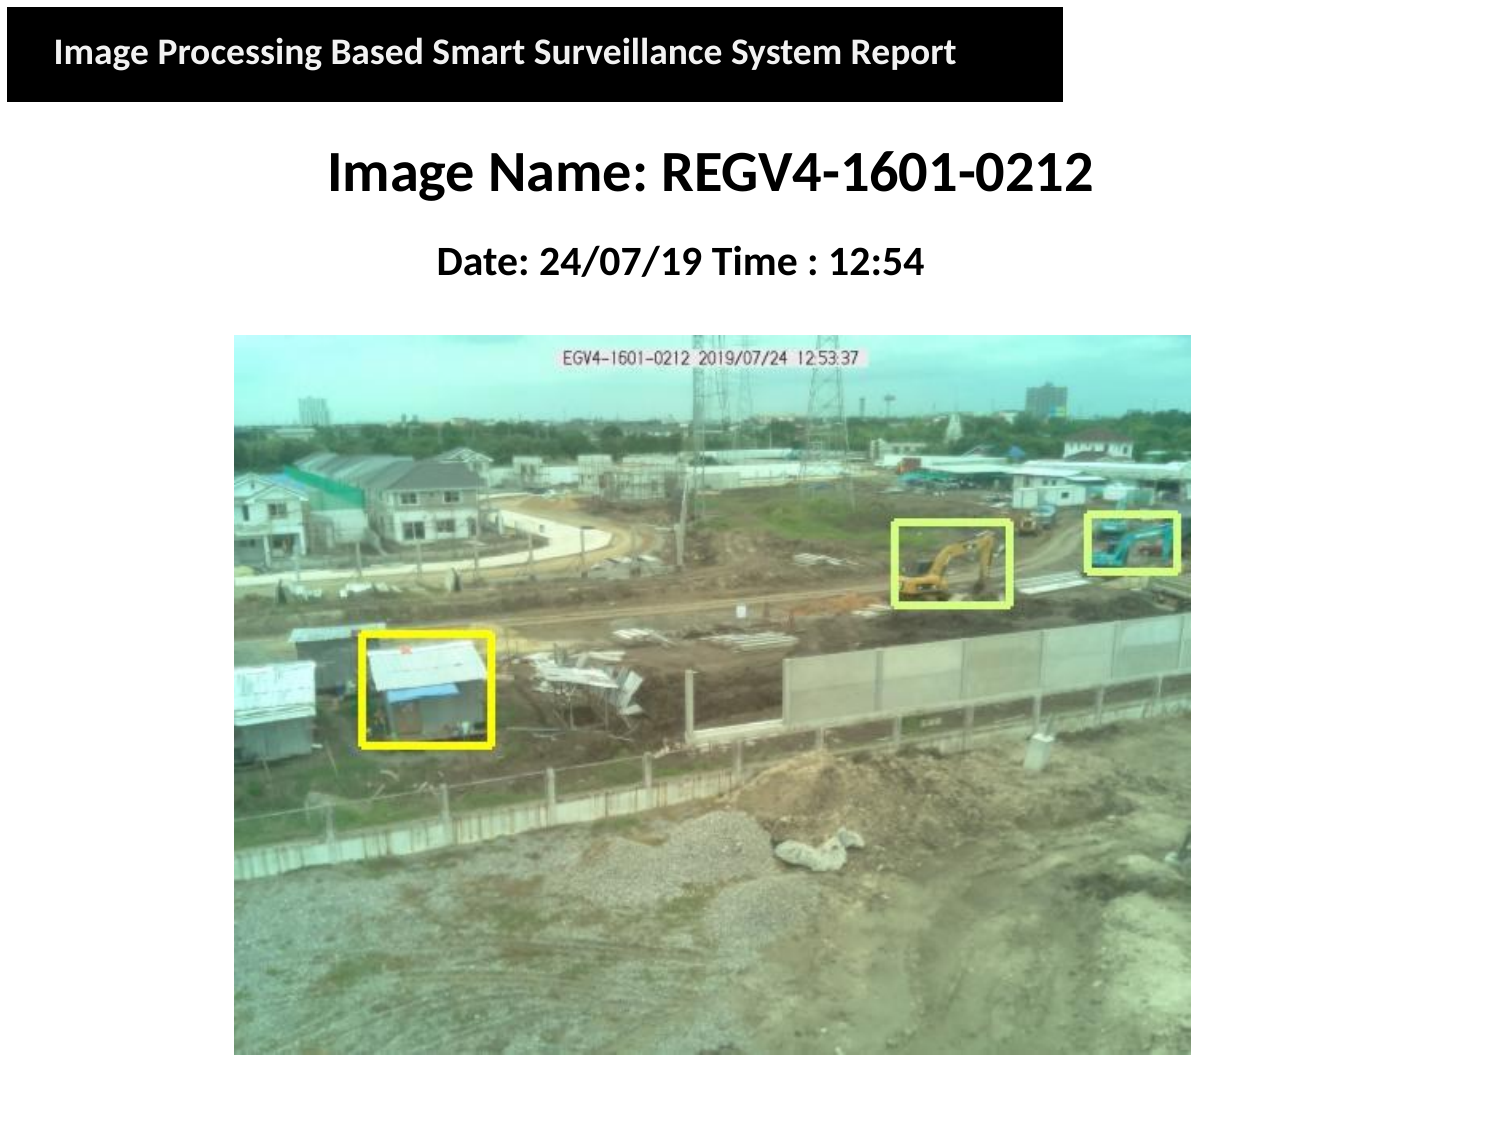

Image Processing Based Smart Surveillance System Report
Image Name: REGV4-1601-0212
Date: 24/07/19 Time : 12:54